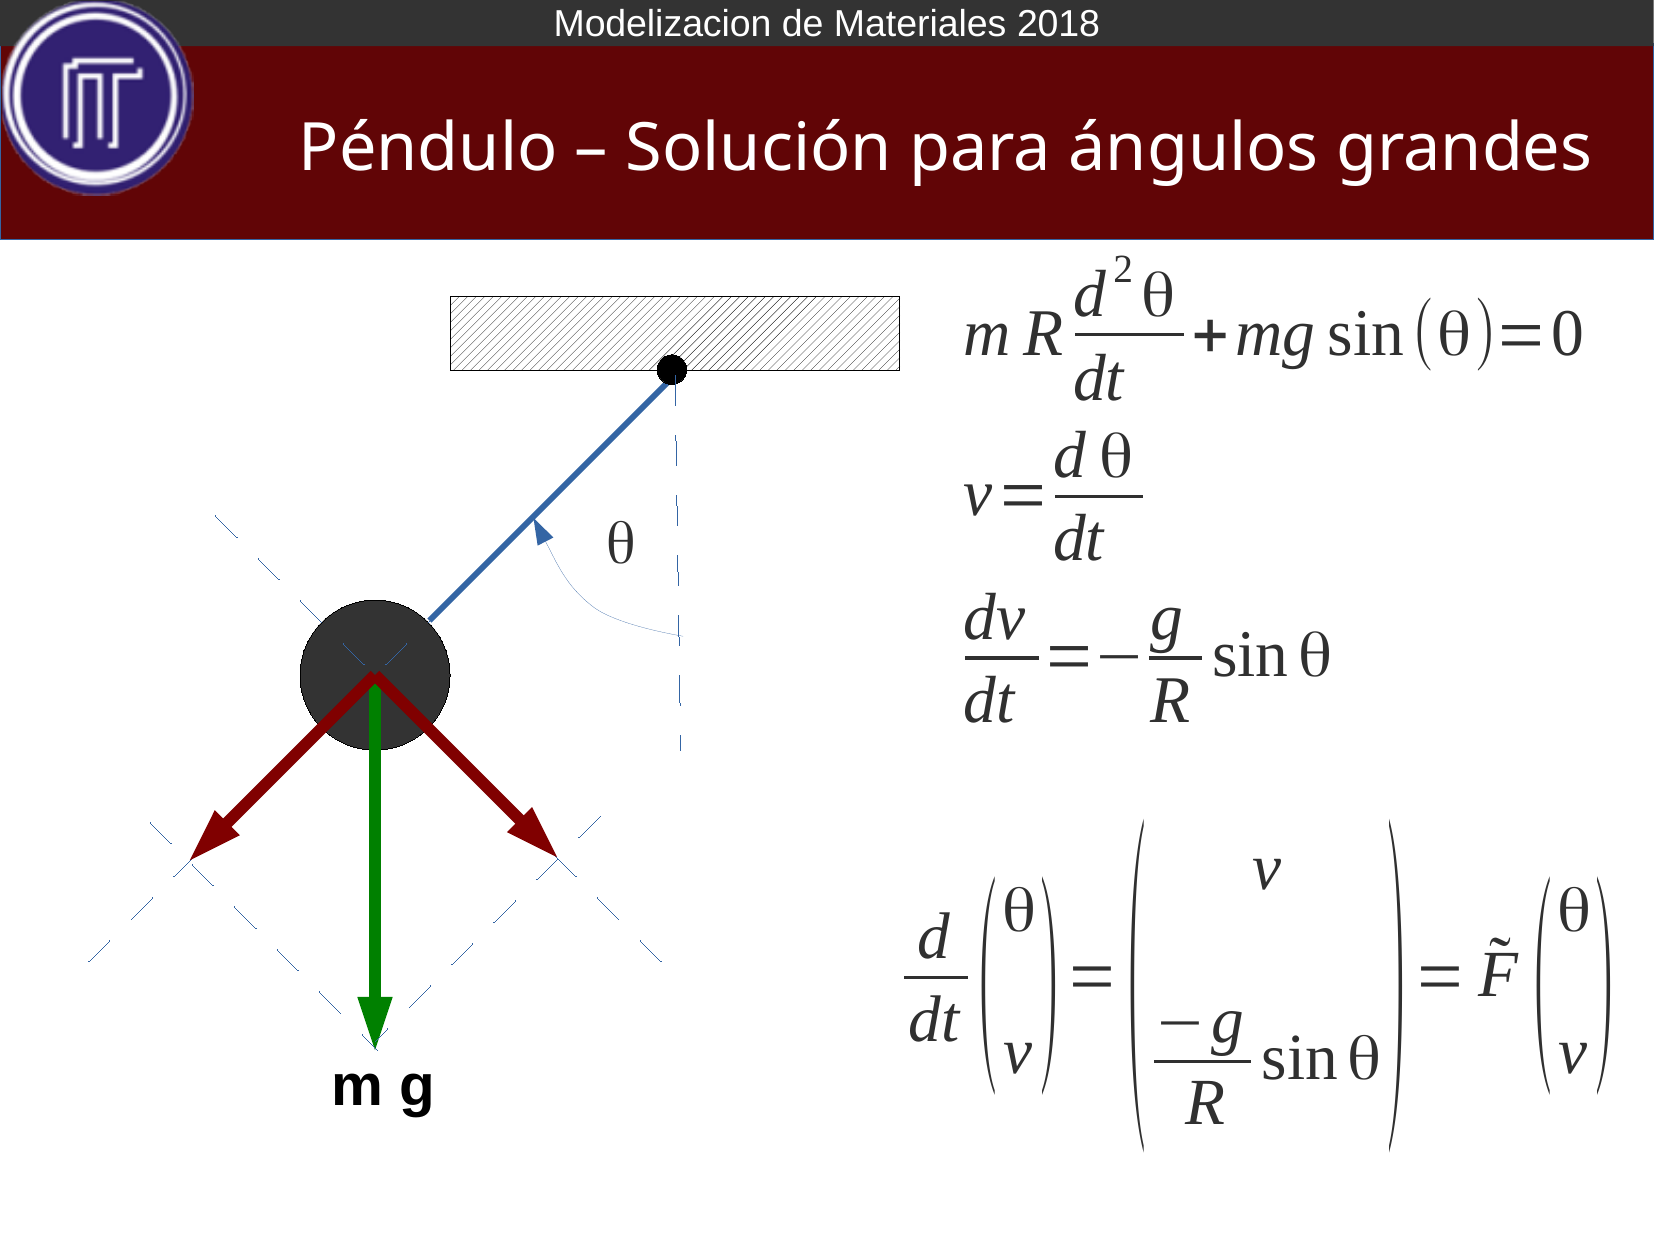

# Péndulo – Solución para ángulos grandes
m g